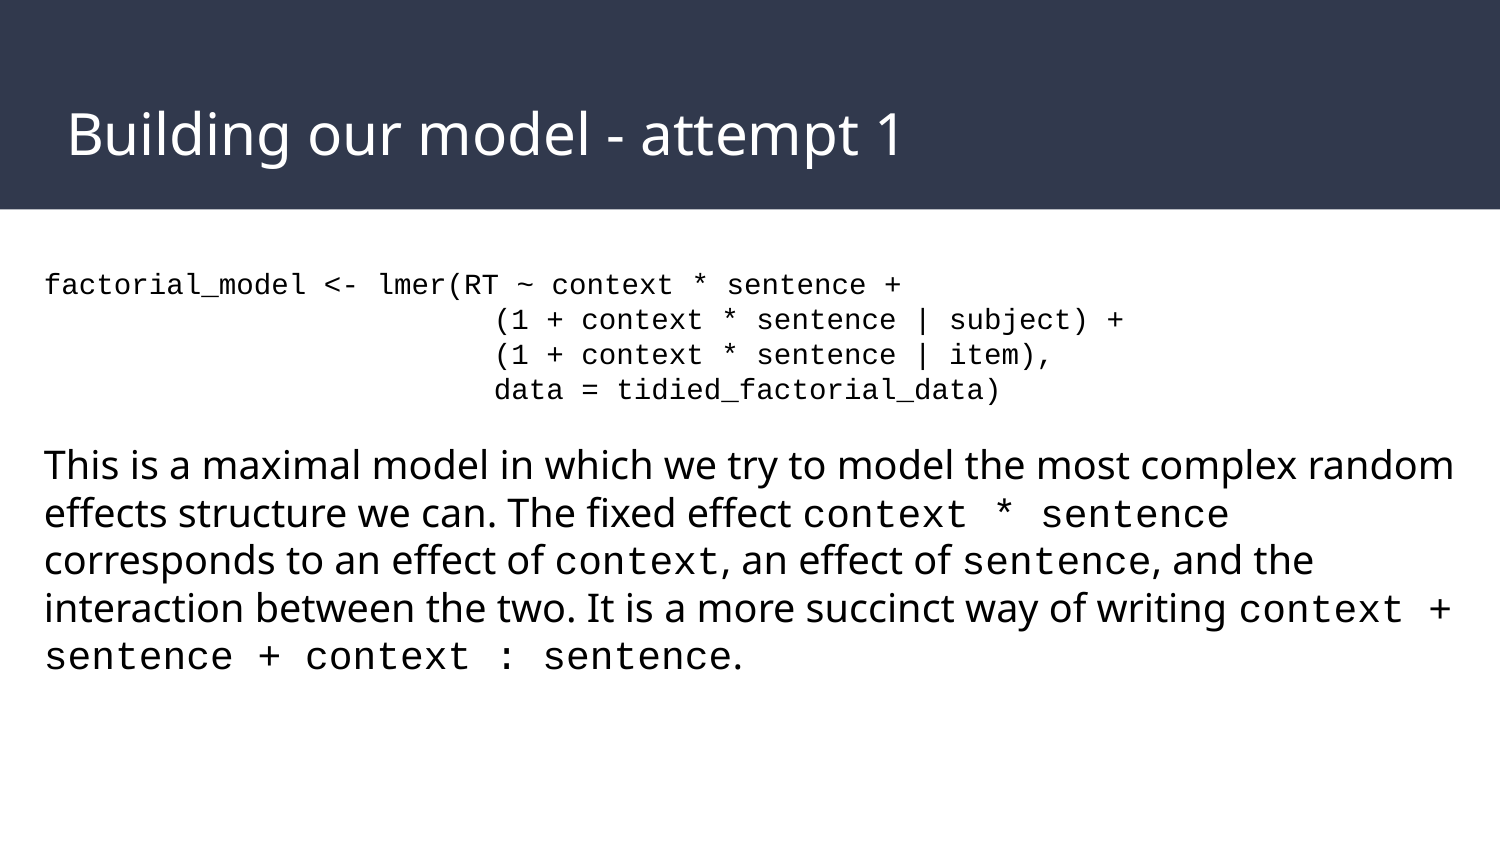

# Building our model - attempt 1
factorial_model <- lmer(RT ~ context * sentence +
 	(1 + context * sentence | subject) +
 	(1 + context * sentence | item),
 		data = tidied_factorial_data)
This is a maximal model in which we try to model the most complex random effects structure we can. The fixed effect context * sentence corresponds to an effect of context, an effect of sentence, and the interaction between the two. It is a more succinct way of writing context + sentence + context : sentence.